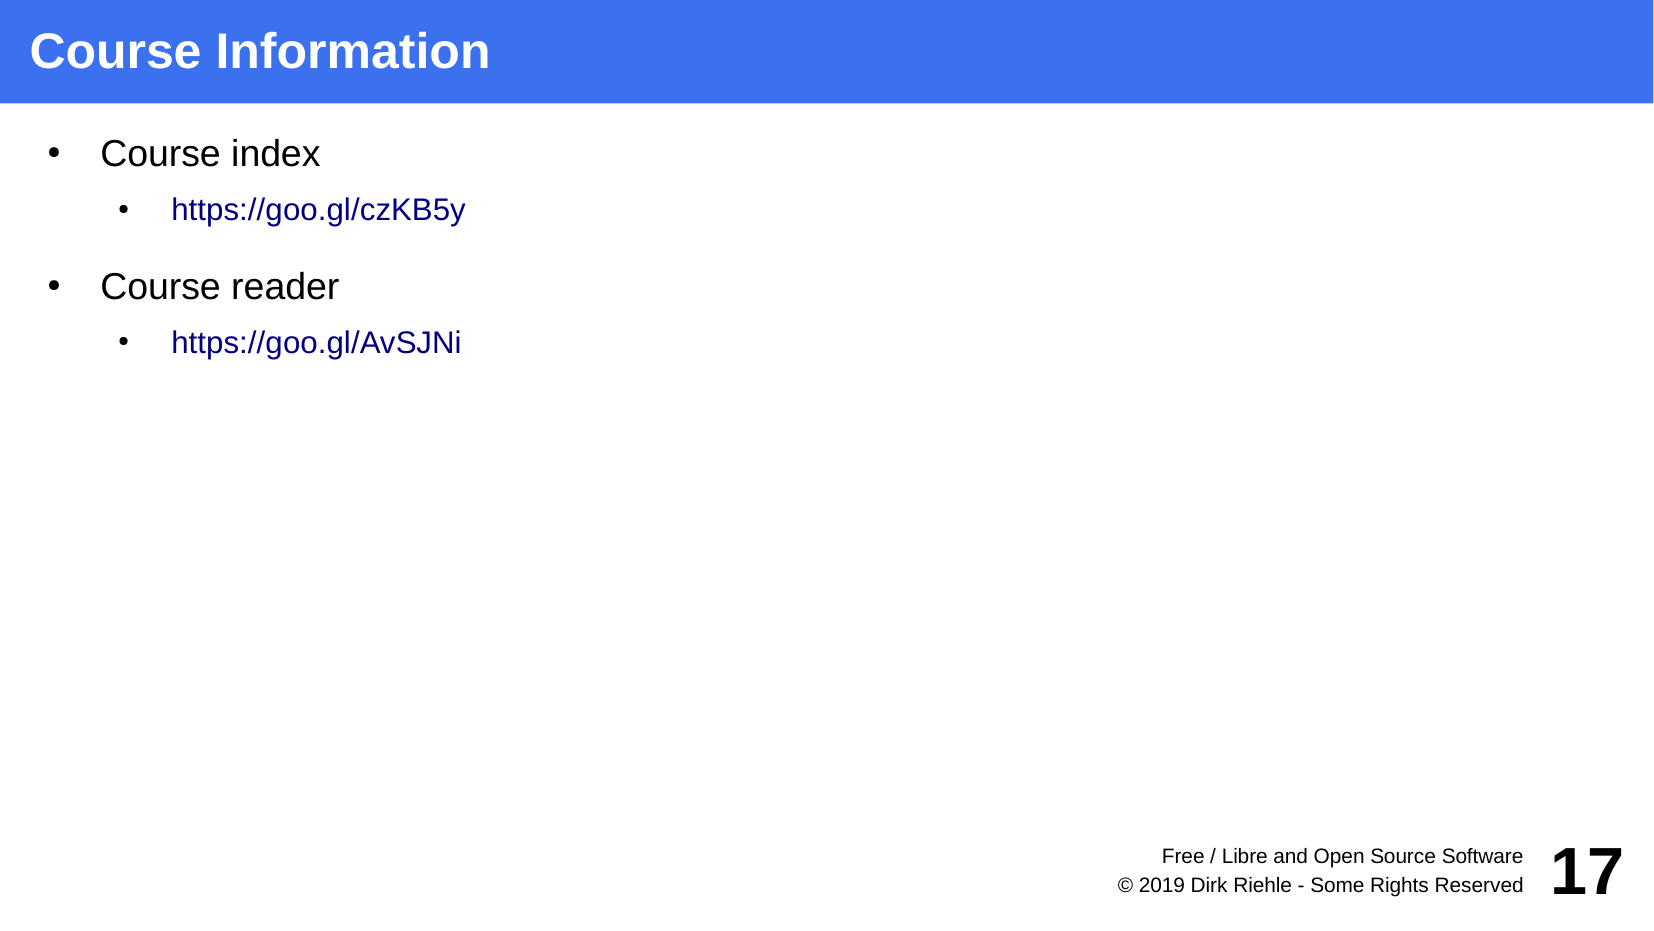

# Course Information
Course index
https://goo.gl/czKB5y
Course reader
https://goo.gl/AvSJNi
Free / Libre and Open Source Software
17
© 2019 Dirk Riehle - Some Rights Reserved